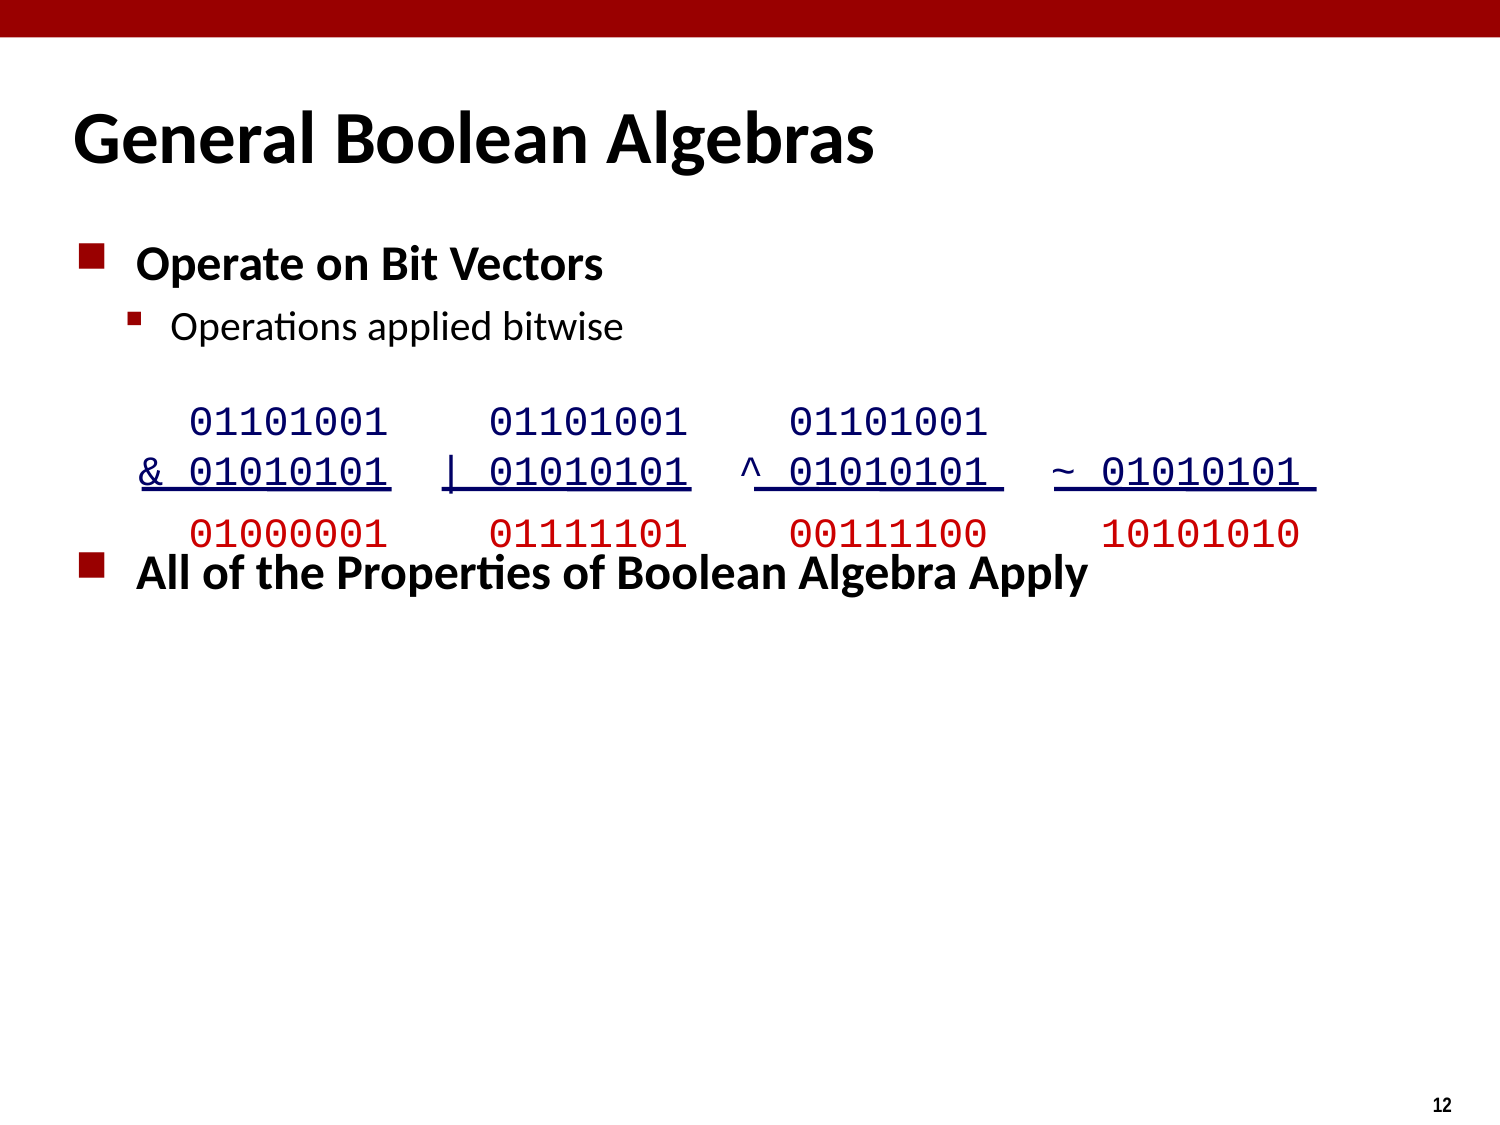

General Boolean Algebras
Operate on Bit Vectors
Operations applied bitwise
All of the Properties of Boolean Algebra Apply
 01101001
& 01010101
 01000001
 01101001
| 01010101
 01111101
 01101001
^ 01010101
 00111100
~ 01010101
 10101010
 01000001
01111101
00111100
10101010